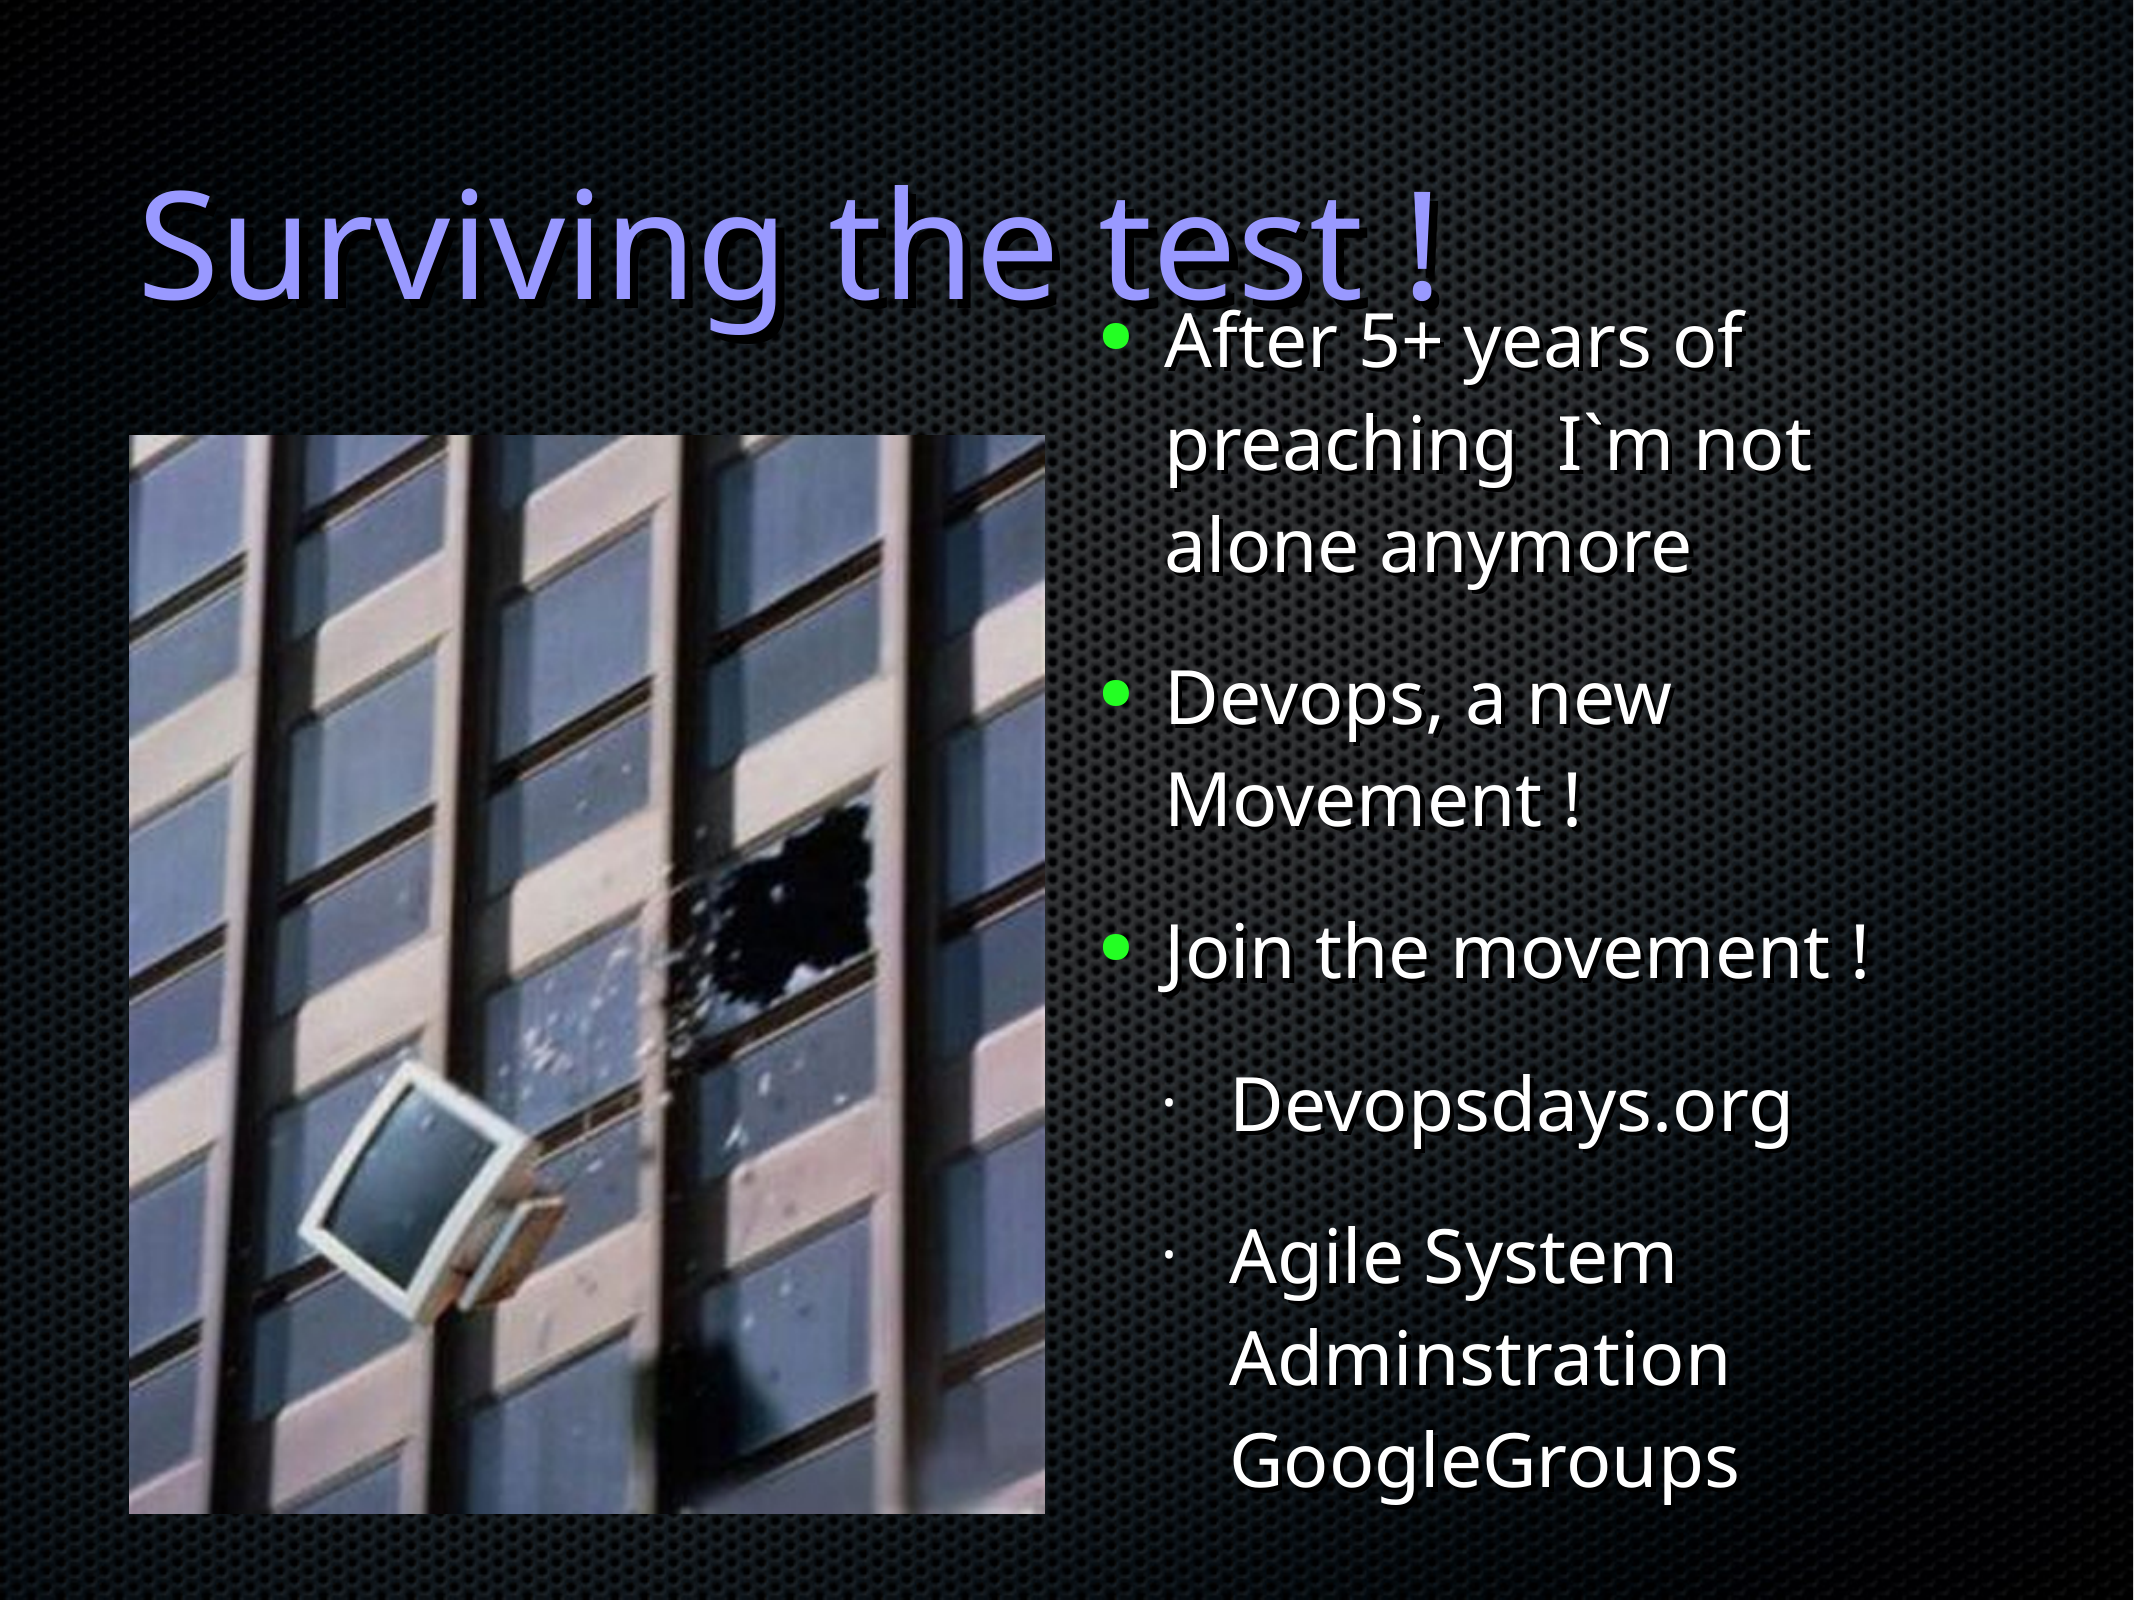

# Surviving the test !
After 5+ years of preaching I`m not alone anymore
Devops, a new Movement !
Join the movement !
Devopsdays.org
Agile System Adminstration GoogleGroups